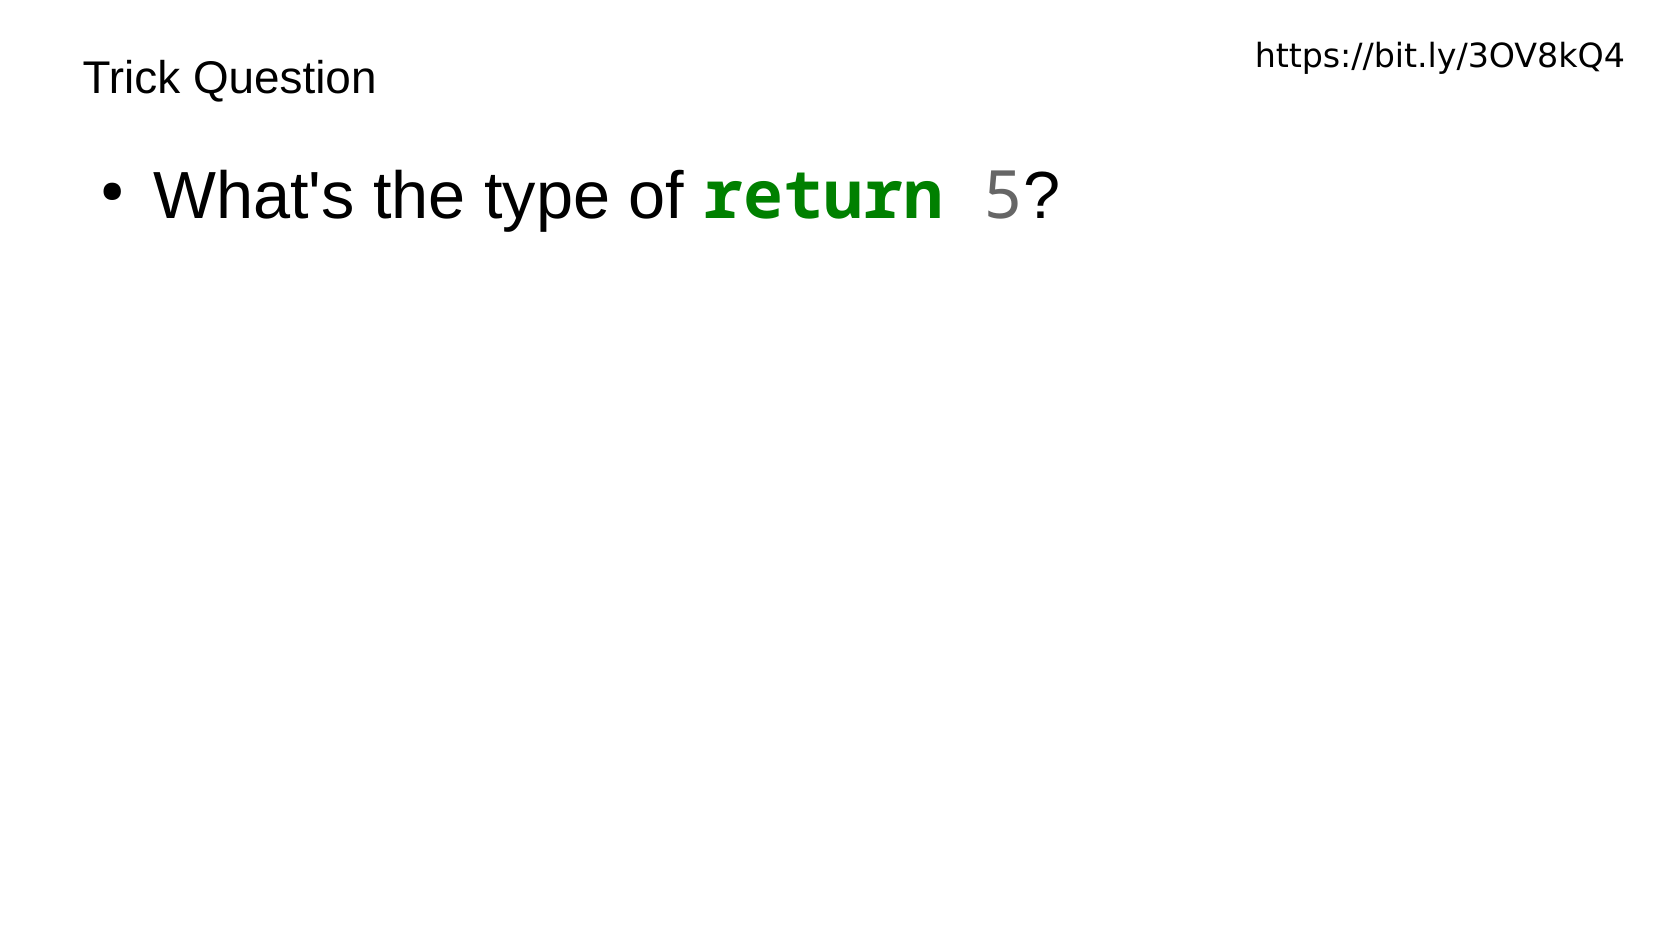

# Trick Question
What's the type of return 5?